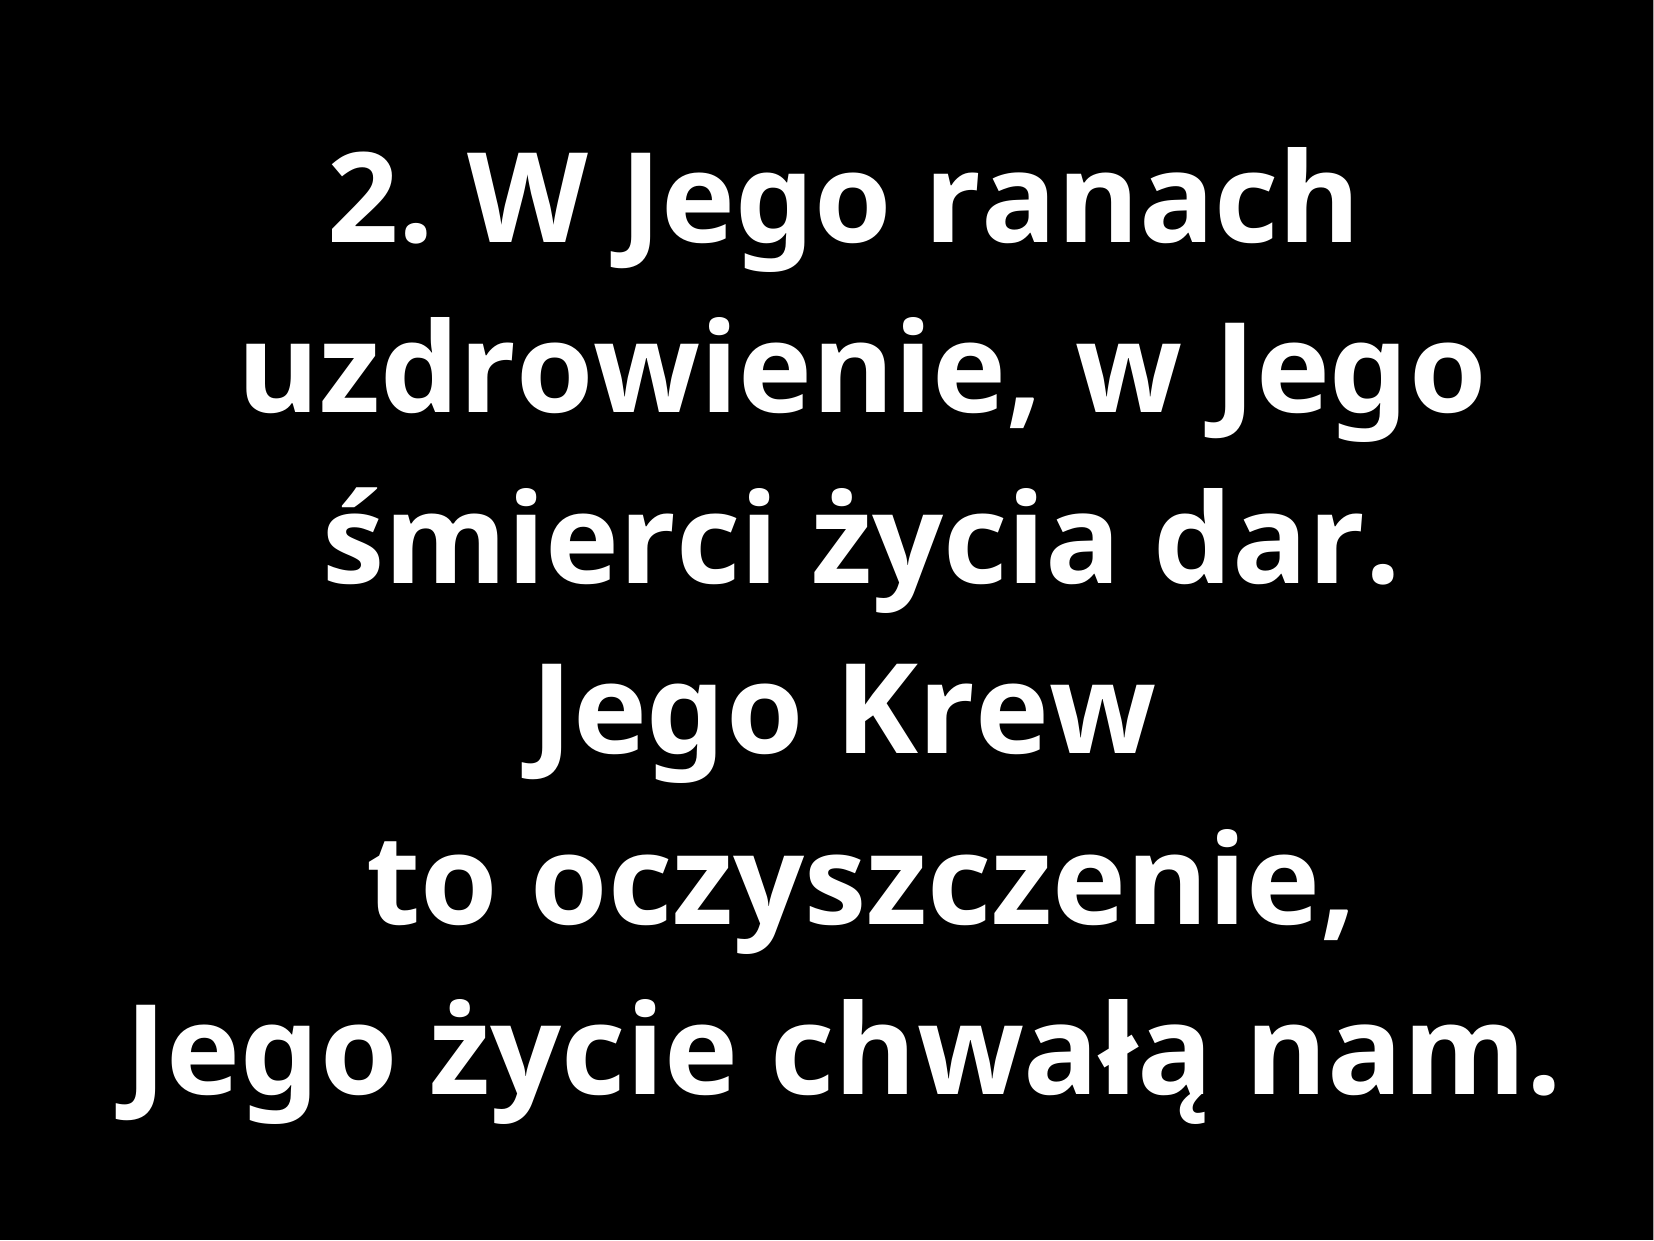

# 2. W Jego ranach uzdrowienie, w Jego śmierci życia dar.
Jego Krew to oczyszczenie,
Jego życie chwałą nam.